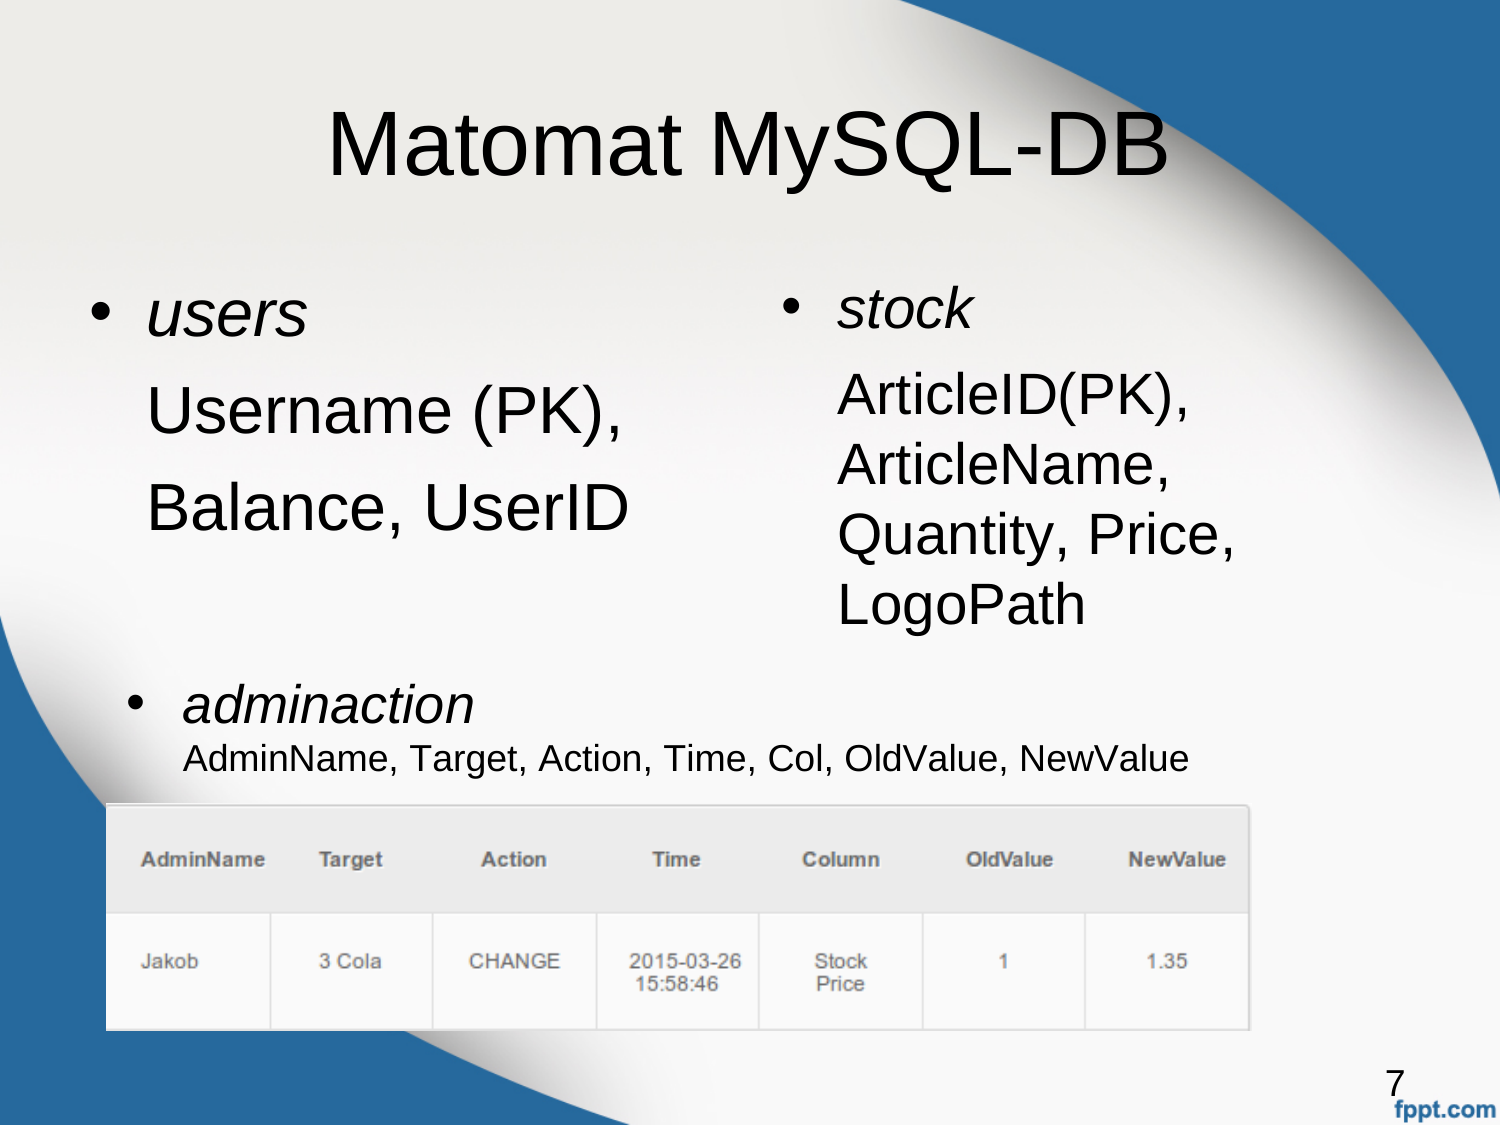

# Matomat MySQL-DB
users
Username (PK),
Balance, UserID
stock
ArticleID(PK), ArticleName, Quantity, Price, LogoPath
adminaction
AdminName, Target, Action, Time, Col, OldValue, NewValue